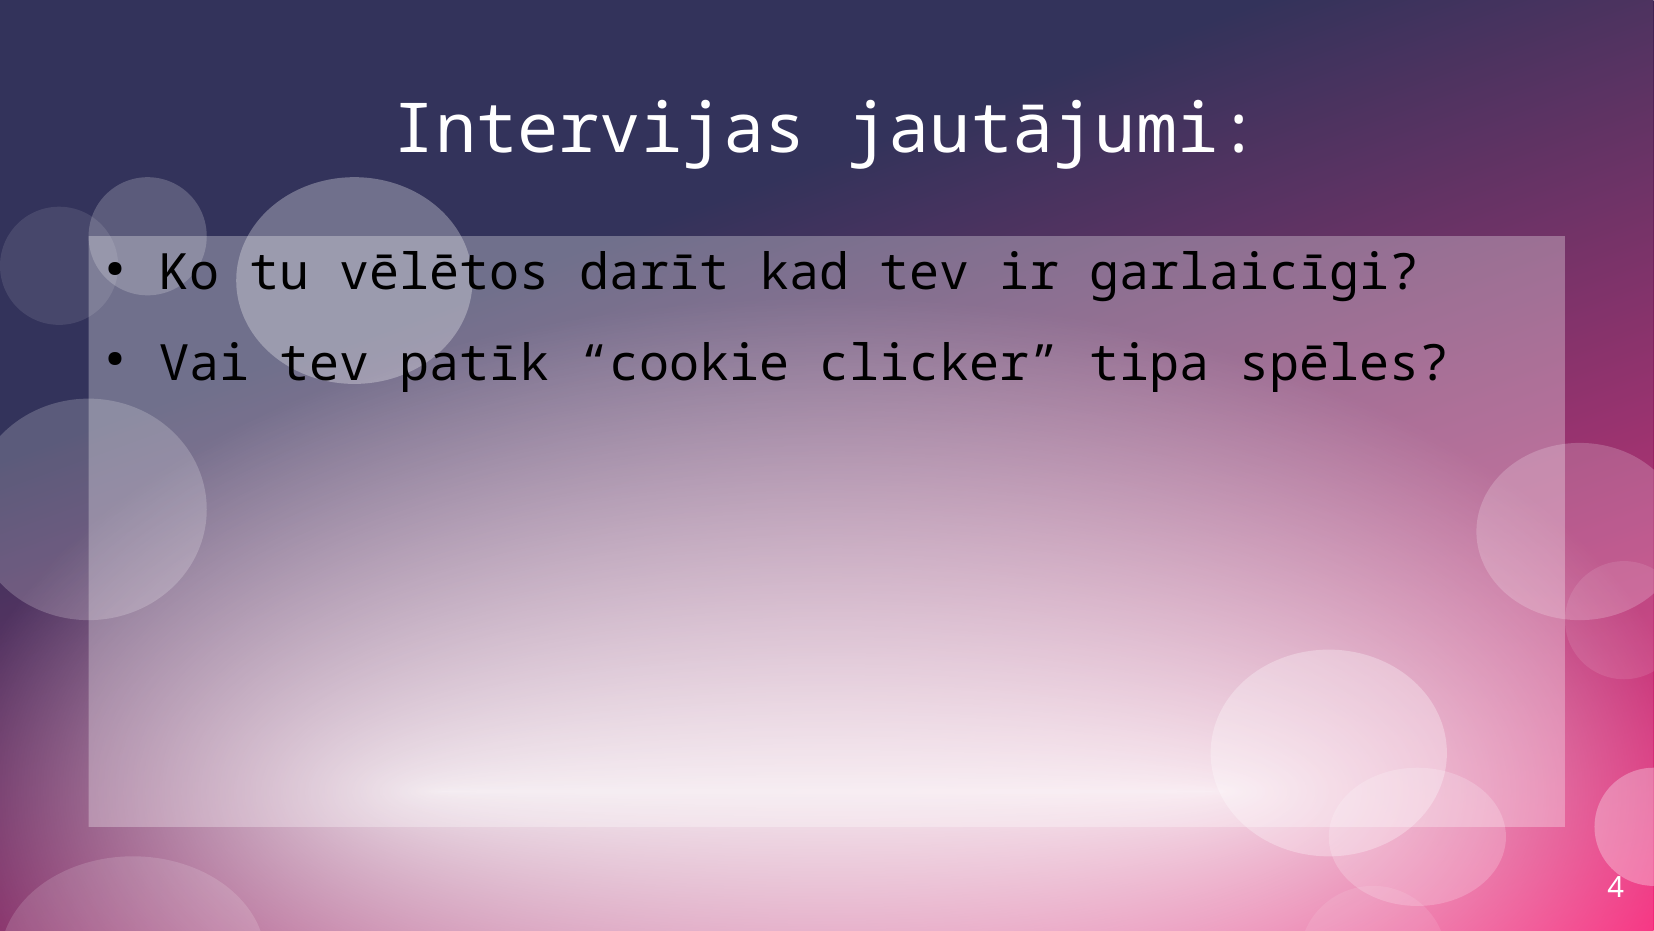

# Intervijas jautājumi:
Ko tu vēlētos darīt kad tev ir garlaicīgi?
Vai tev patīk “cookie clicker” tipa spēles?
4